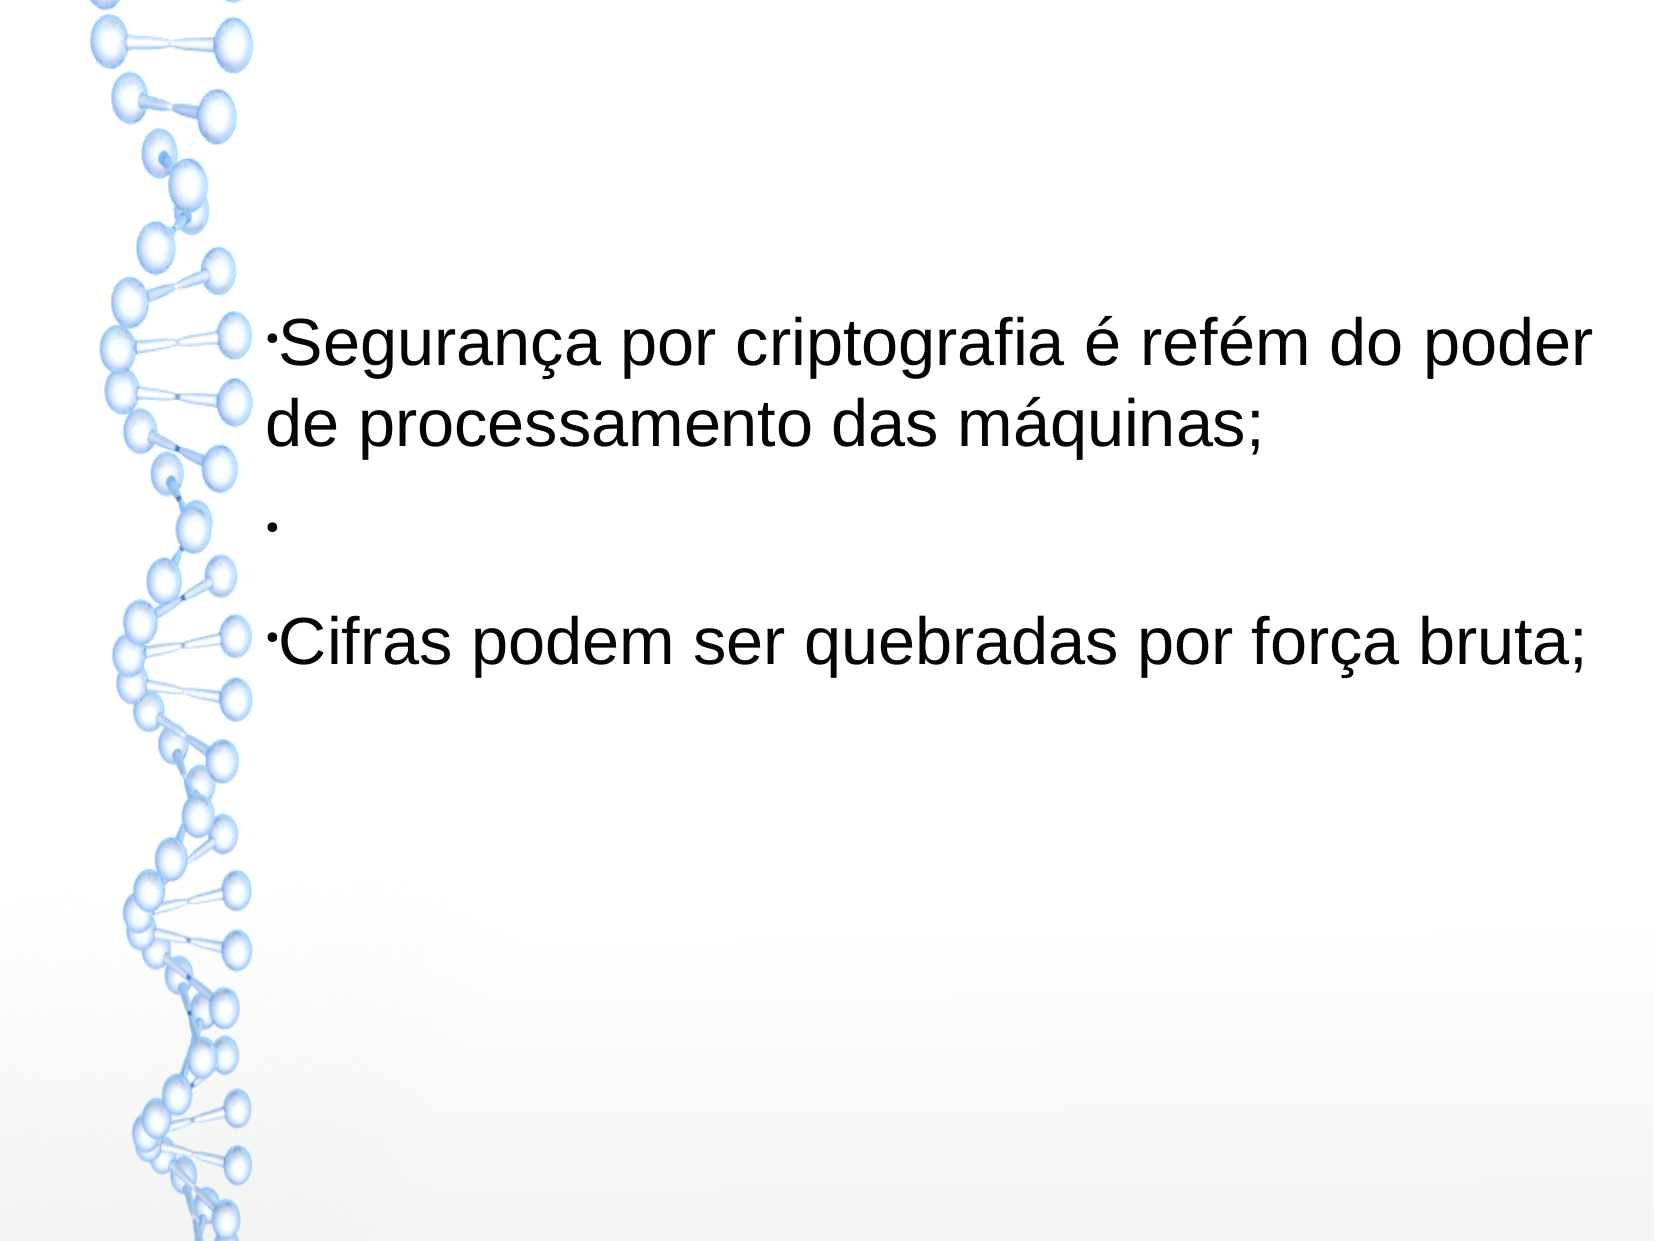

#
Segurança por criptografia é refém do poder de processamento das máquinas;
Cifras podem ser quebradas por força bruta;